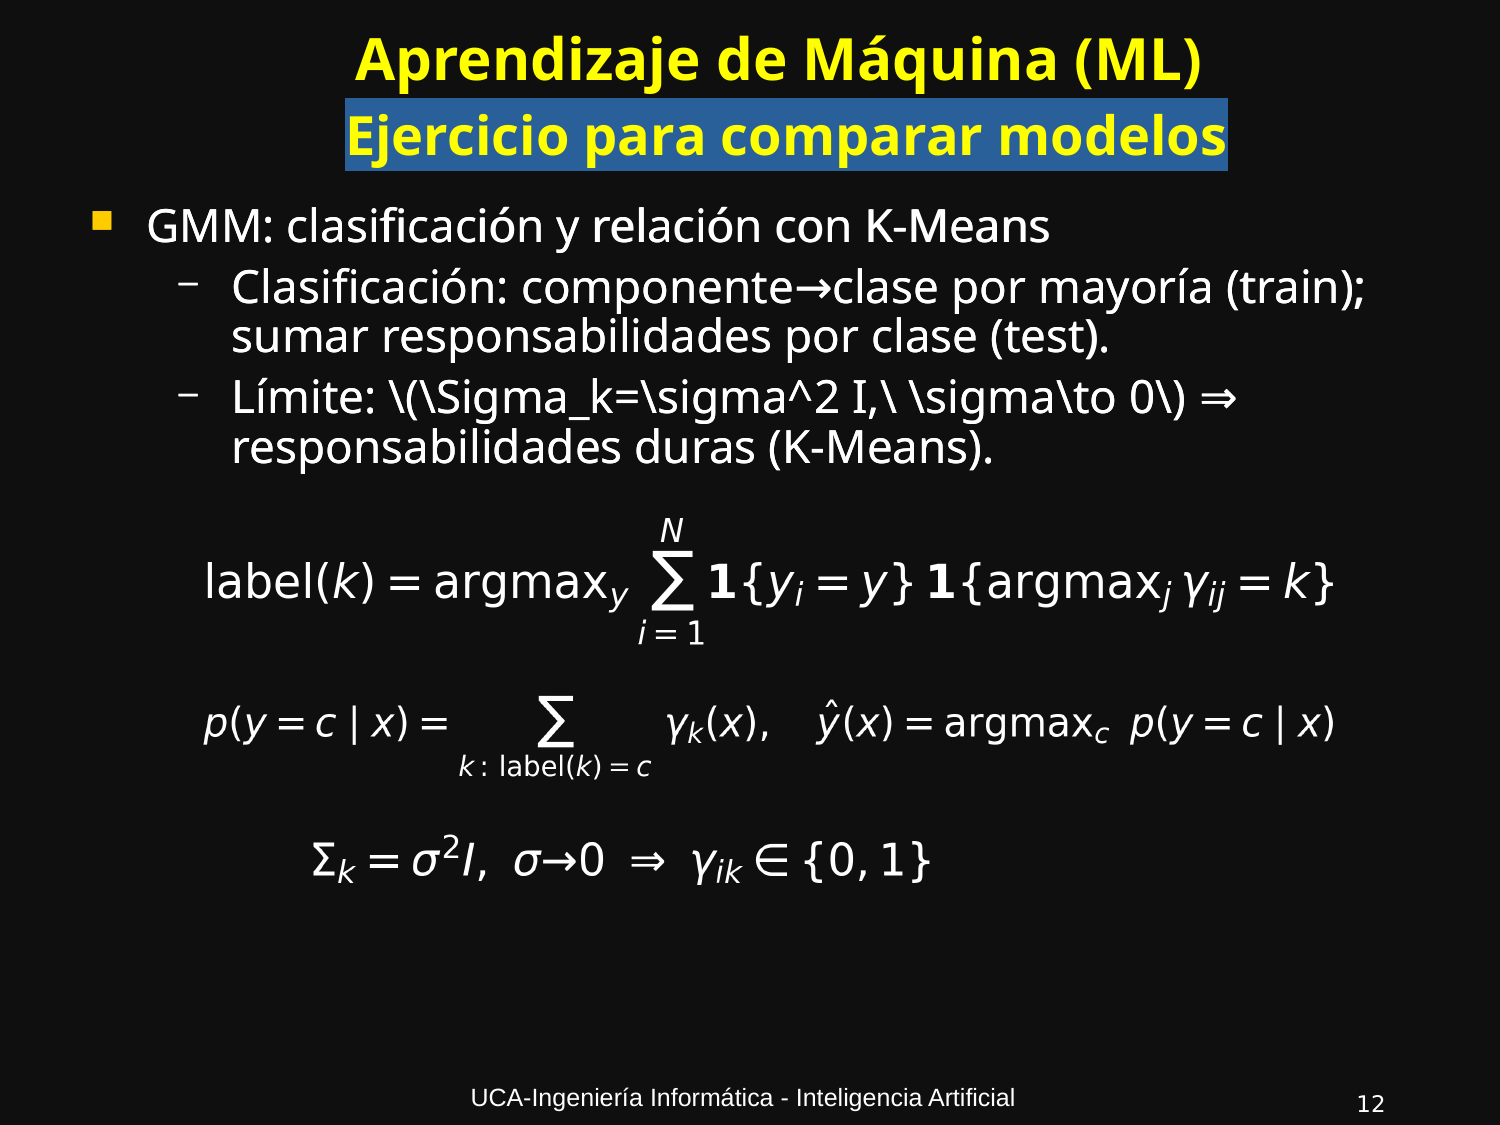

# Aprendizaje de Máquina (ML) Ejercicio para comparar modelos
GMM: clasificación y relación con K-Means
Clasificación: componente→clase por mayoría (train); sumar responsabilidades por clase (test).
Límite: \(\Sigma_k=\sigma^2 I,\ \sigma\to 0\) ⇒ responsabilidades duras (K-Means).
GMM: clasificación y relación con K-Means
Clasificación: componente→clase por mayoría (train); sumar responsabilidades por clase (test).
Límite: \(\Sigma_k=\sigma^2 I,\ \sigma\to 0\) ⇒ responsabilidades duras (K-Means).